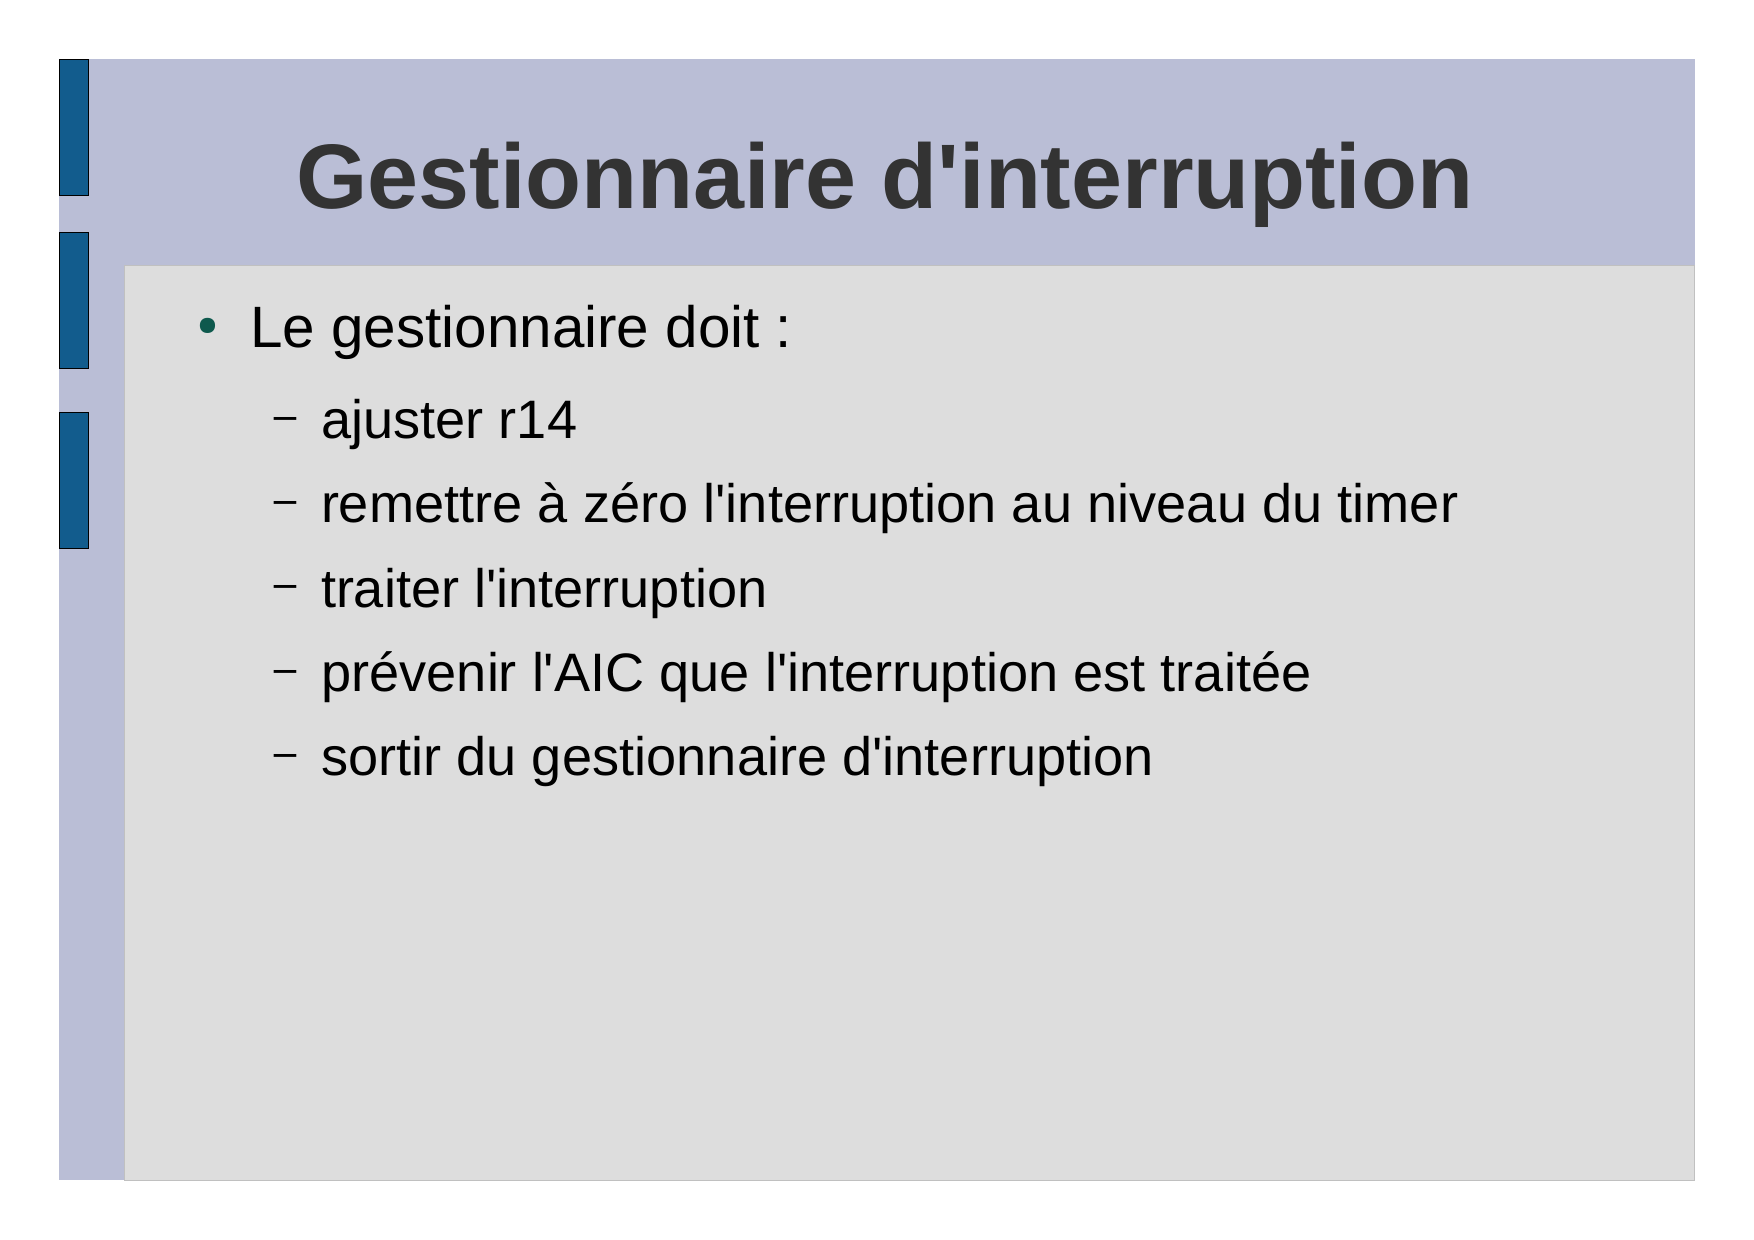

# Gestionnaire d'interruption
Le gestionnaire doit :
ajuster r14
remettre à zéro l'interruption au niveau du timer
traiter l'interruption
prévenir l'AIC que l'interruption est traitée
sortir du gestionnaire d'interruption